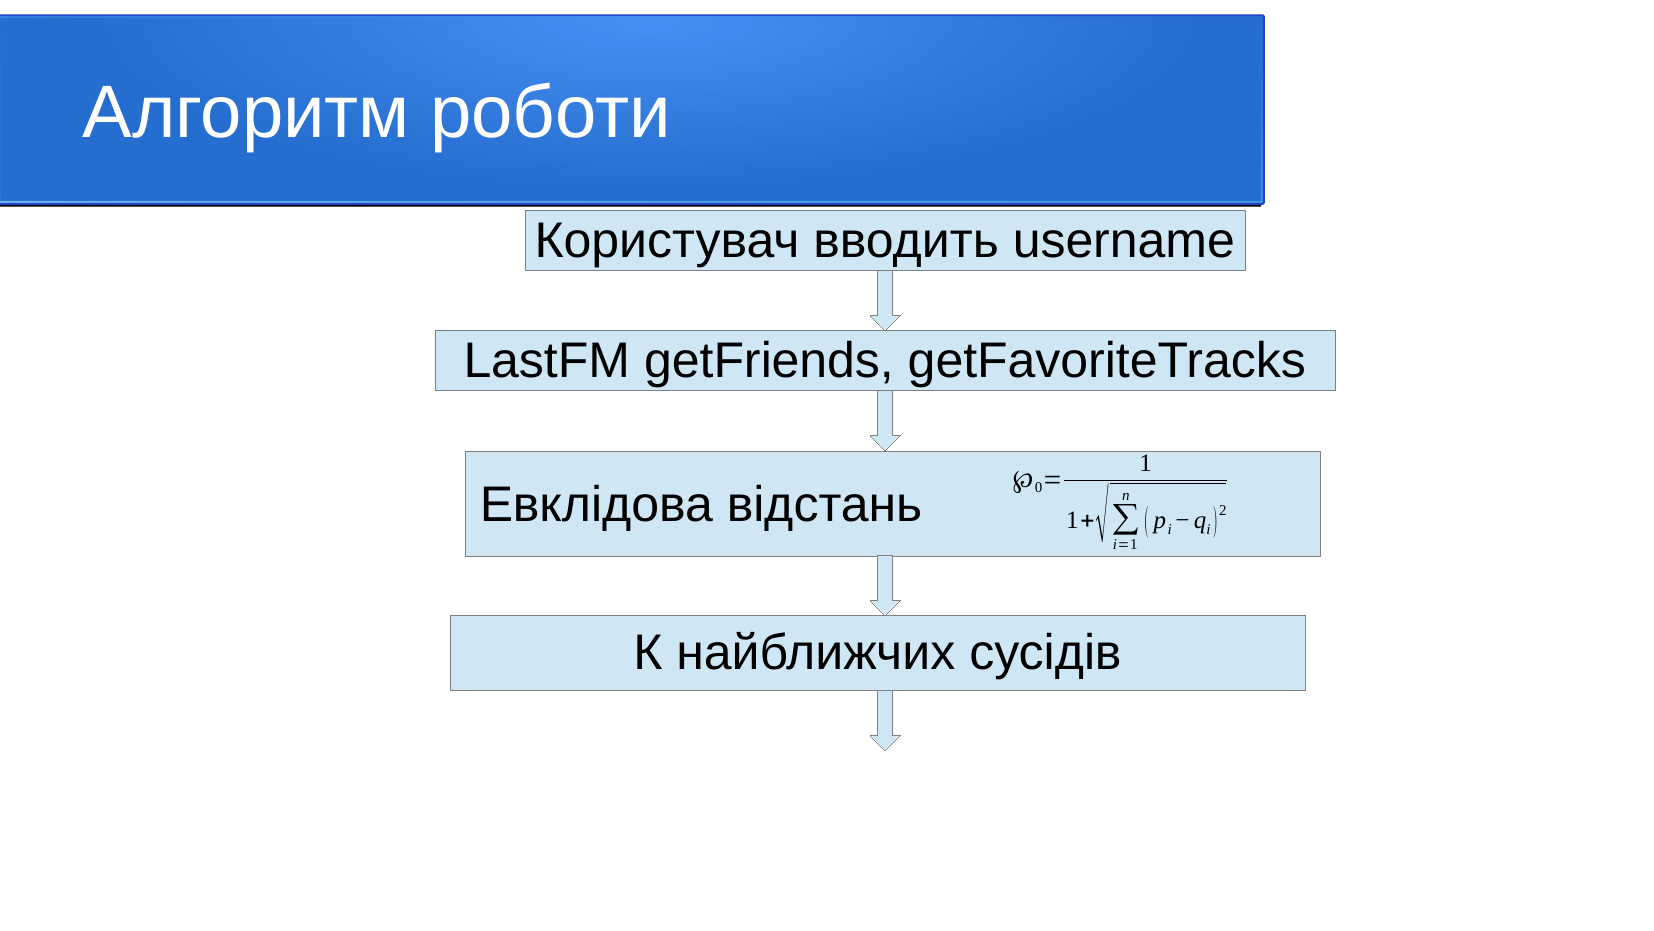

# Алгоритм роботи
Користувач вводить username
LastFM getFriends, getFavoriteTracks
Евклідова відстань
К найближчих сусідів